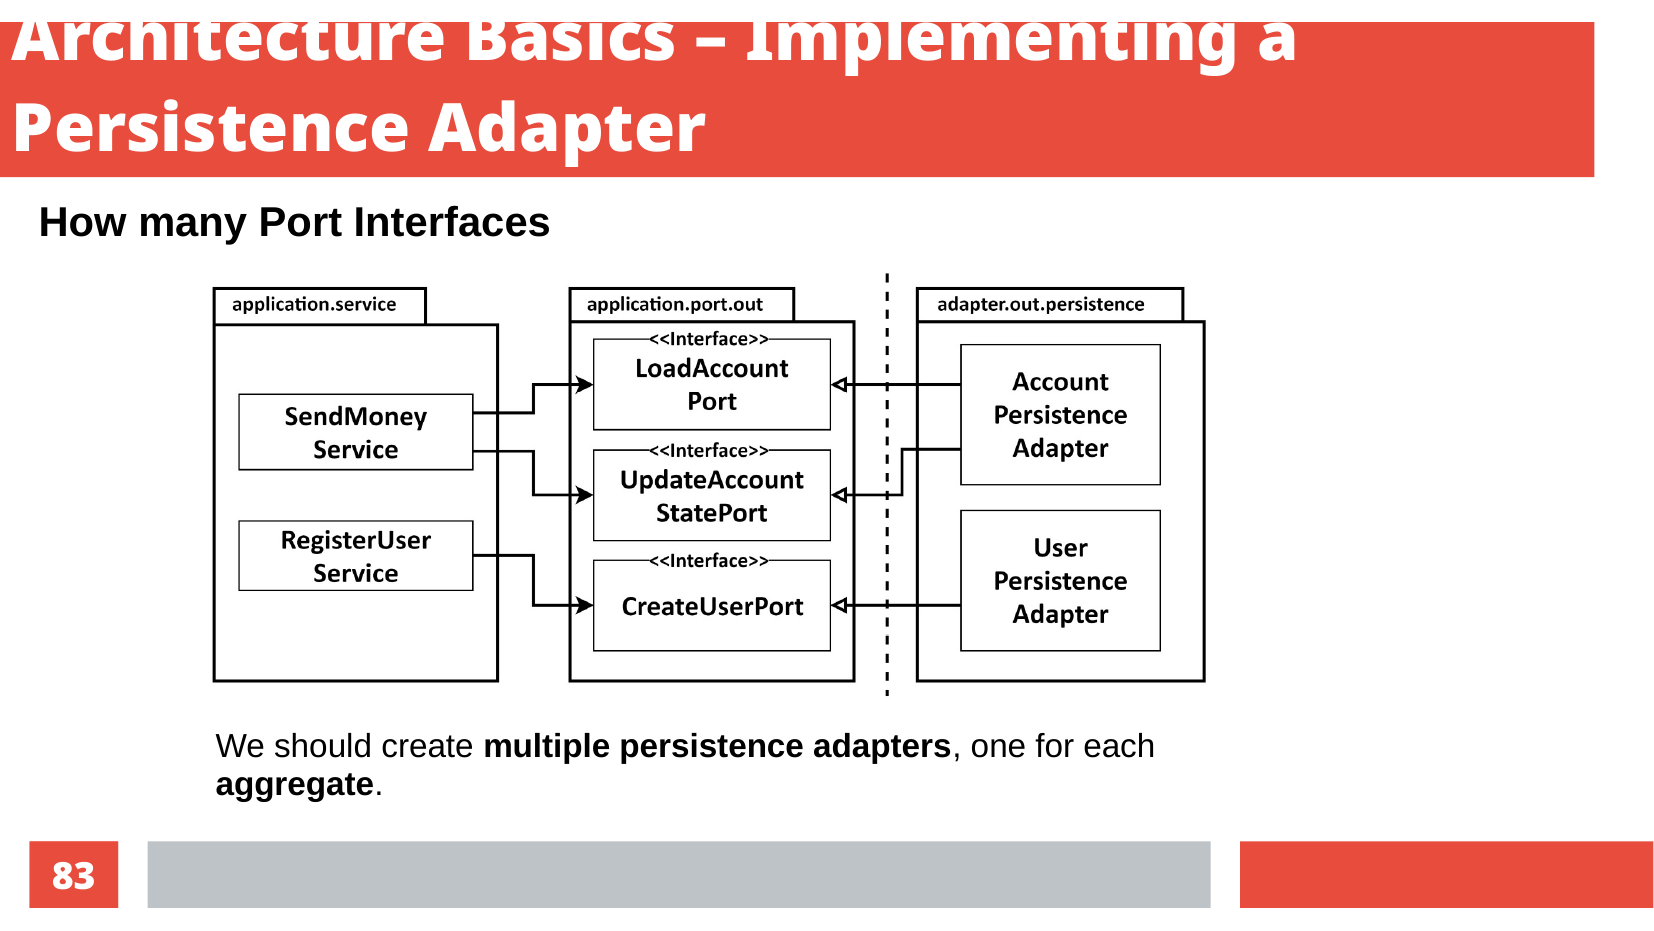

# Architecture Basics – Implementing a Persistence Adapter
How many Port Interfaces
We should create multiple persistence adapters, one for each aggregate.
83